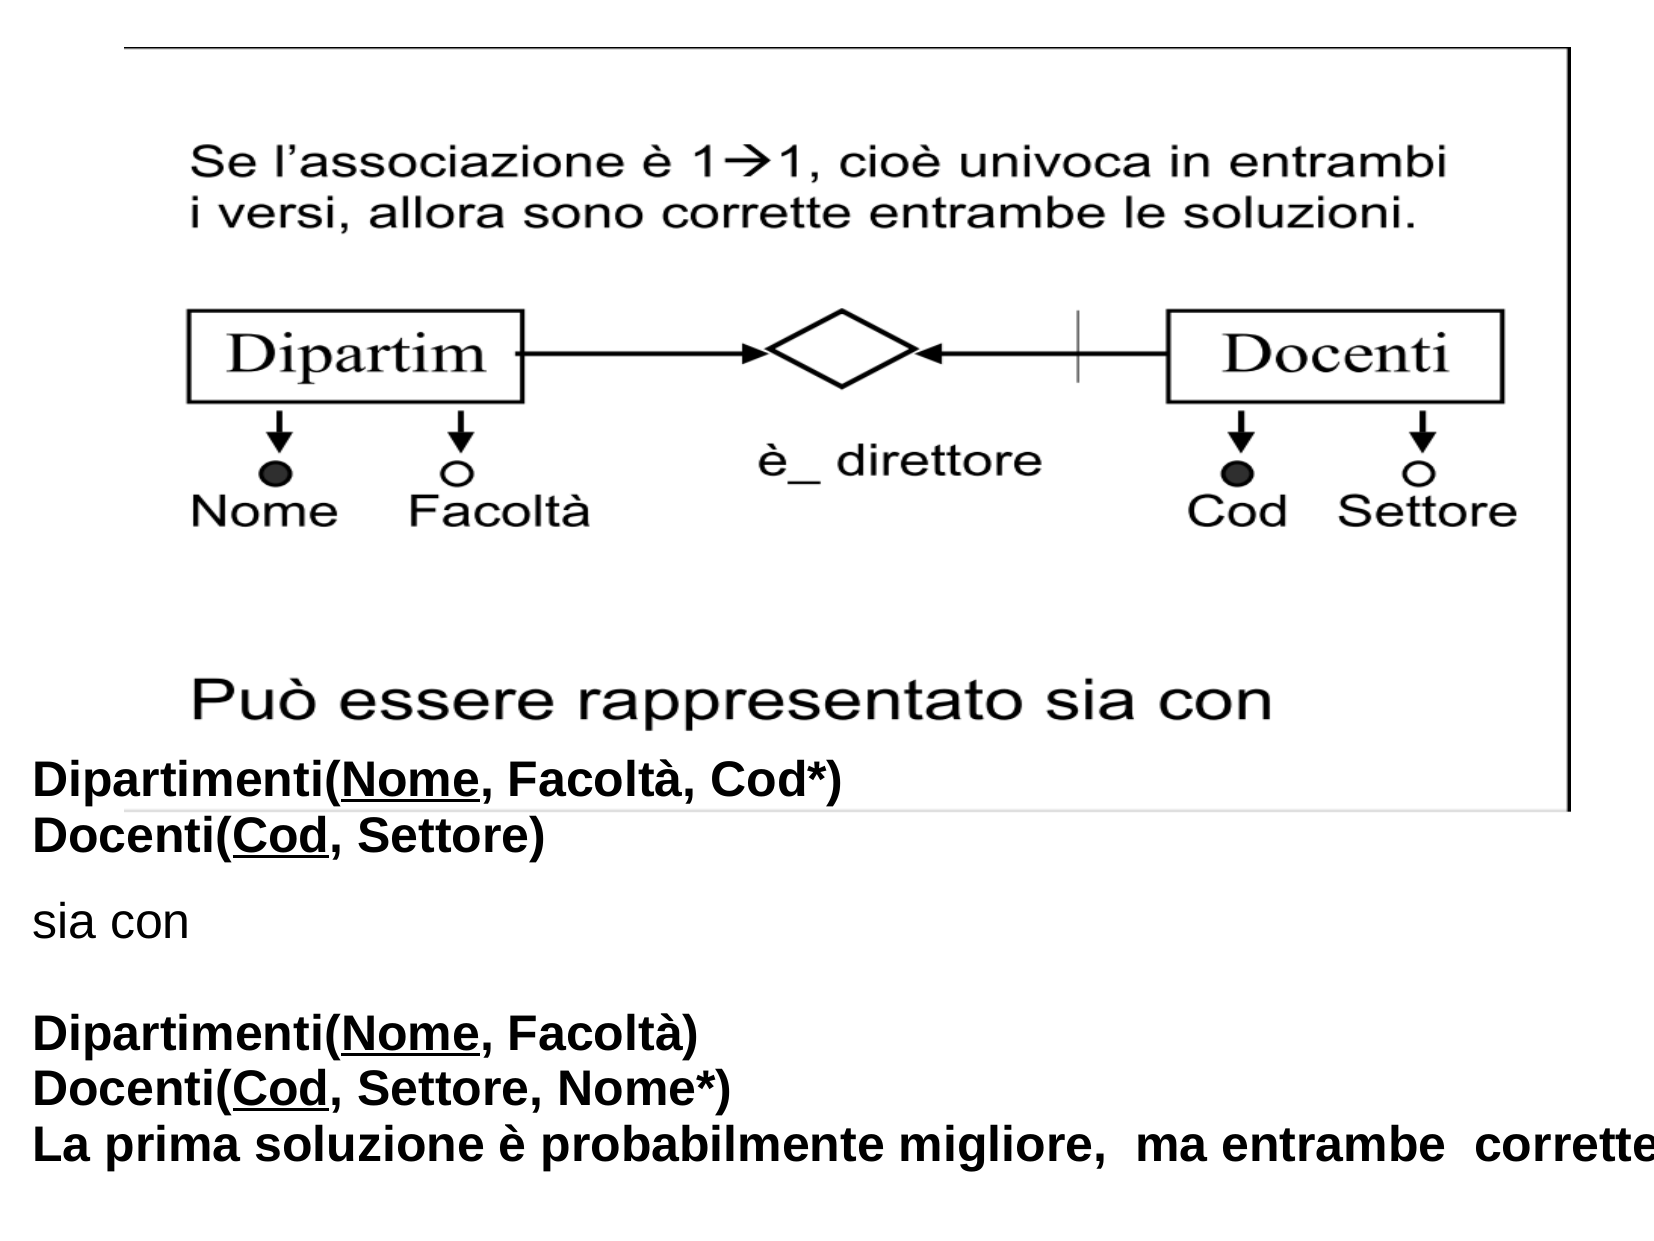

Dipartimenti(Nome, Facoltà, Cod*)
Docenti(Cod, Settore)
sia con
Dipartimenti(Nome, Facoltà)
Docenti(Cod, Settore, Nome*)
La prima soluzione è probabilmente migliore, ma entrambe corrette